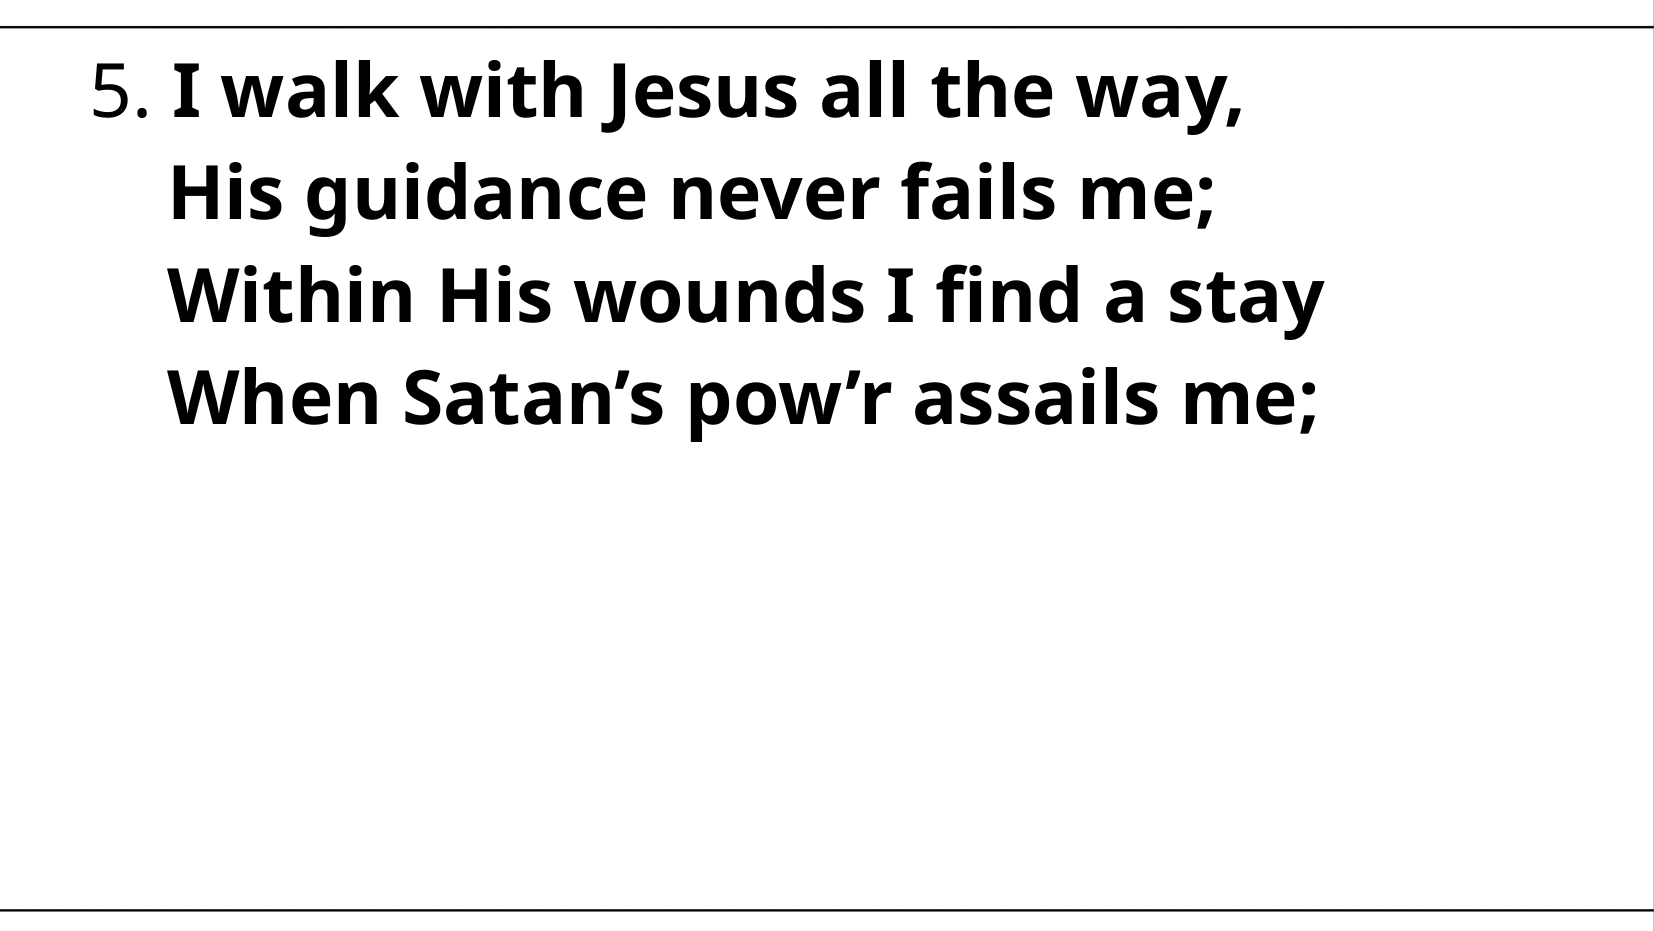

5. I walk with Jesus all the way,
 His guidance never fails me;
 Within His wounds I find a stay
 When Satan’s pow’r assails me;